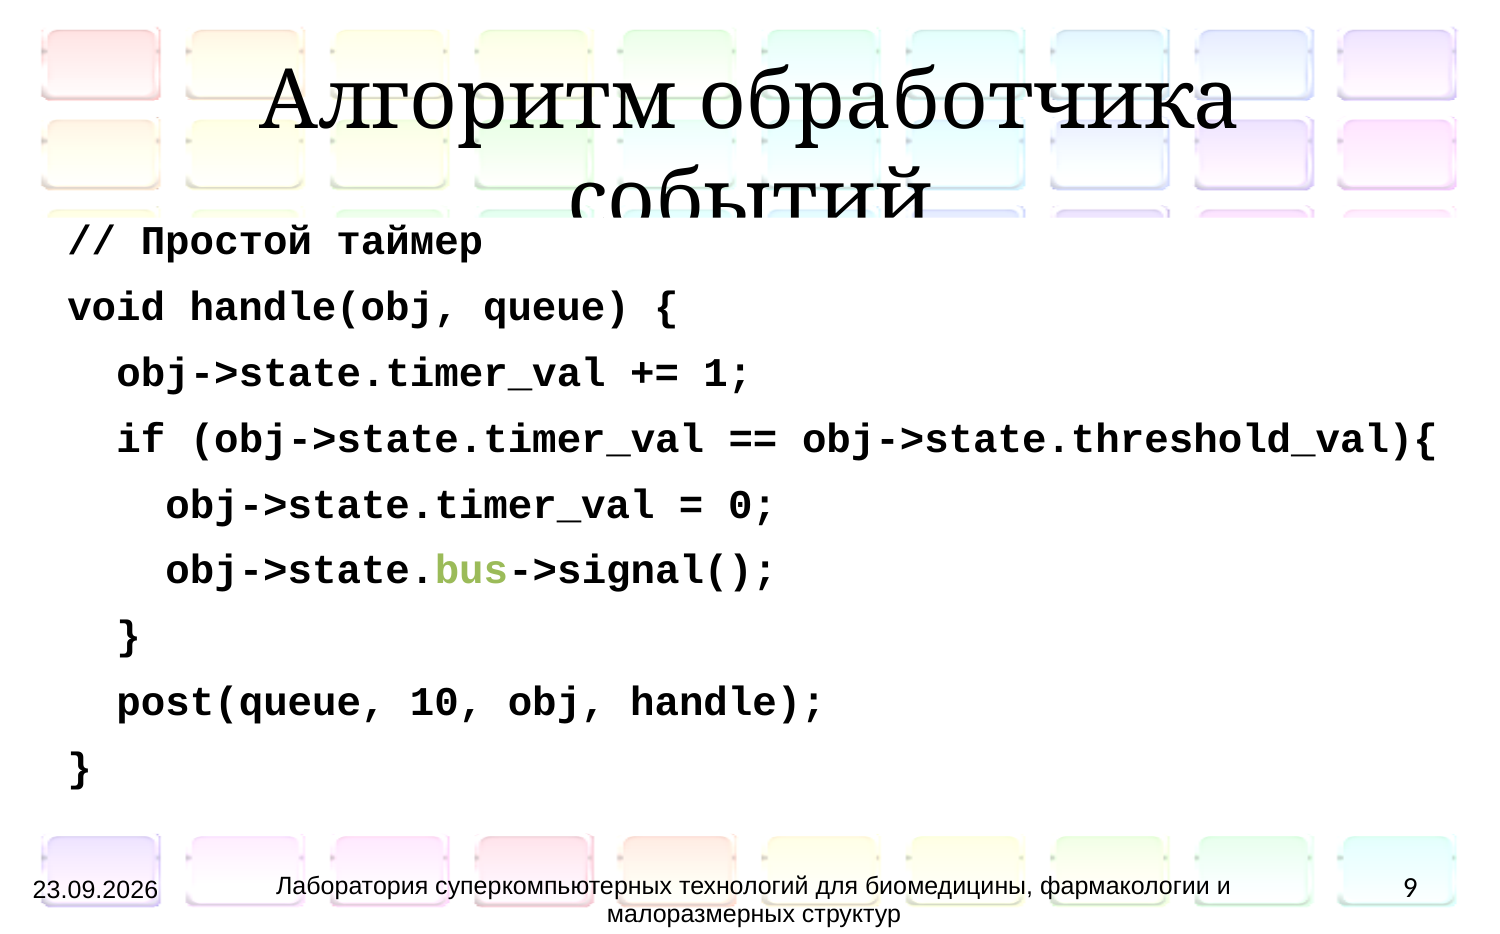

# Алгоритм обработчика событий
// Простой таймер
void handle(obj, queue) {
 obj->state.timer_val += 1;
 if (obj->state.timer_val == obj->state.threshold_val){
 obj->state.timer_val = 0;
 obj->state.bus->signal();
 }
 post(queue, 10, obj, handle);
}
Лаборатория суперкомпьютерных технологий для биомедицины, фармакологии и малоразмерных структур
8